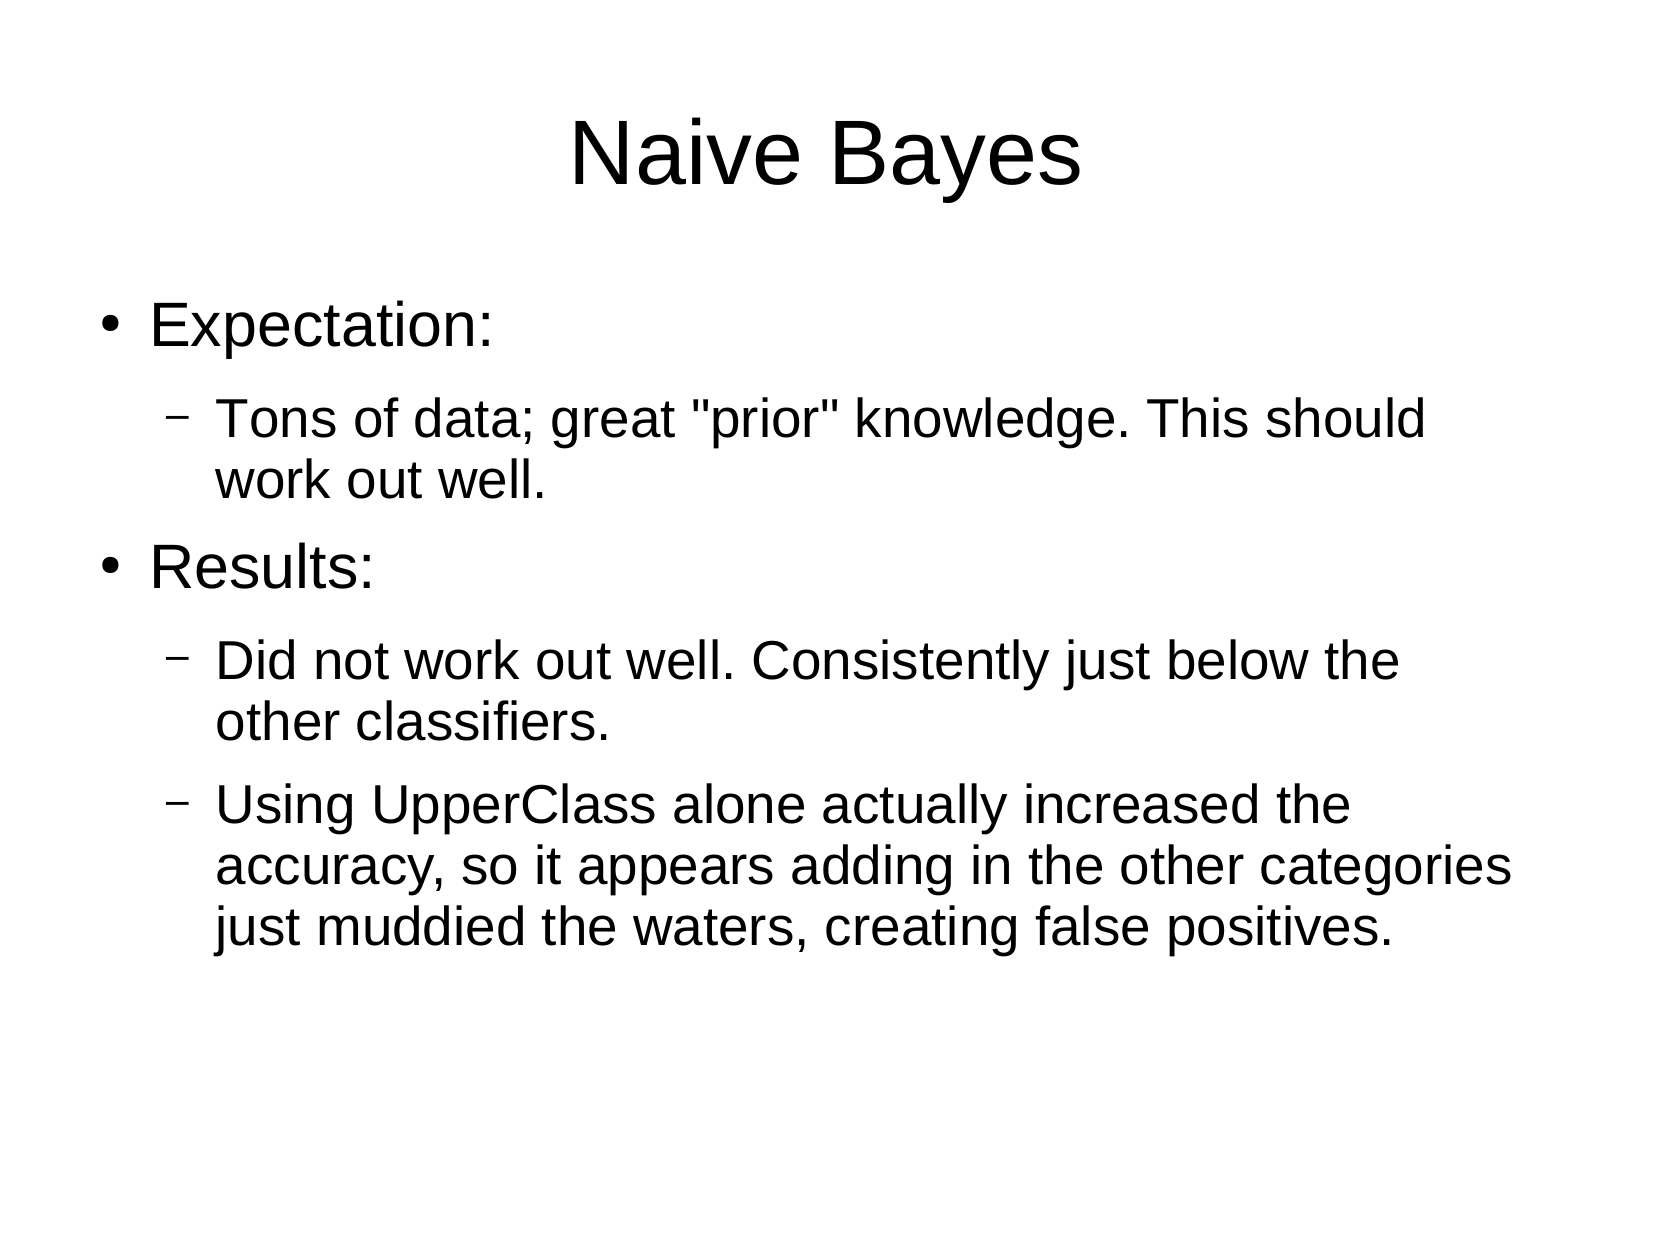

# Naive Bayes
Expectation:
Tons of data; great "prior" knowledge. This should work out well.
Results:
Did not work out well. Consistently just below the other classifiers.
Using UpperClass alone actually increased the accuracy, so it appears adding in the other categories just muddied the waters, creating false positives.